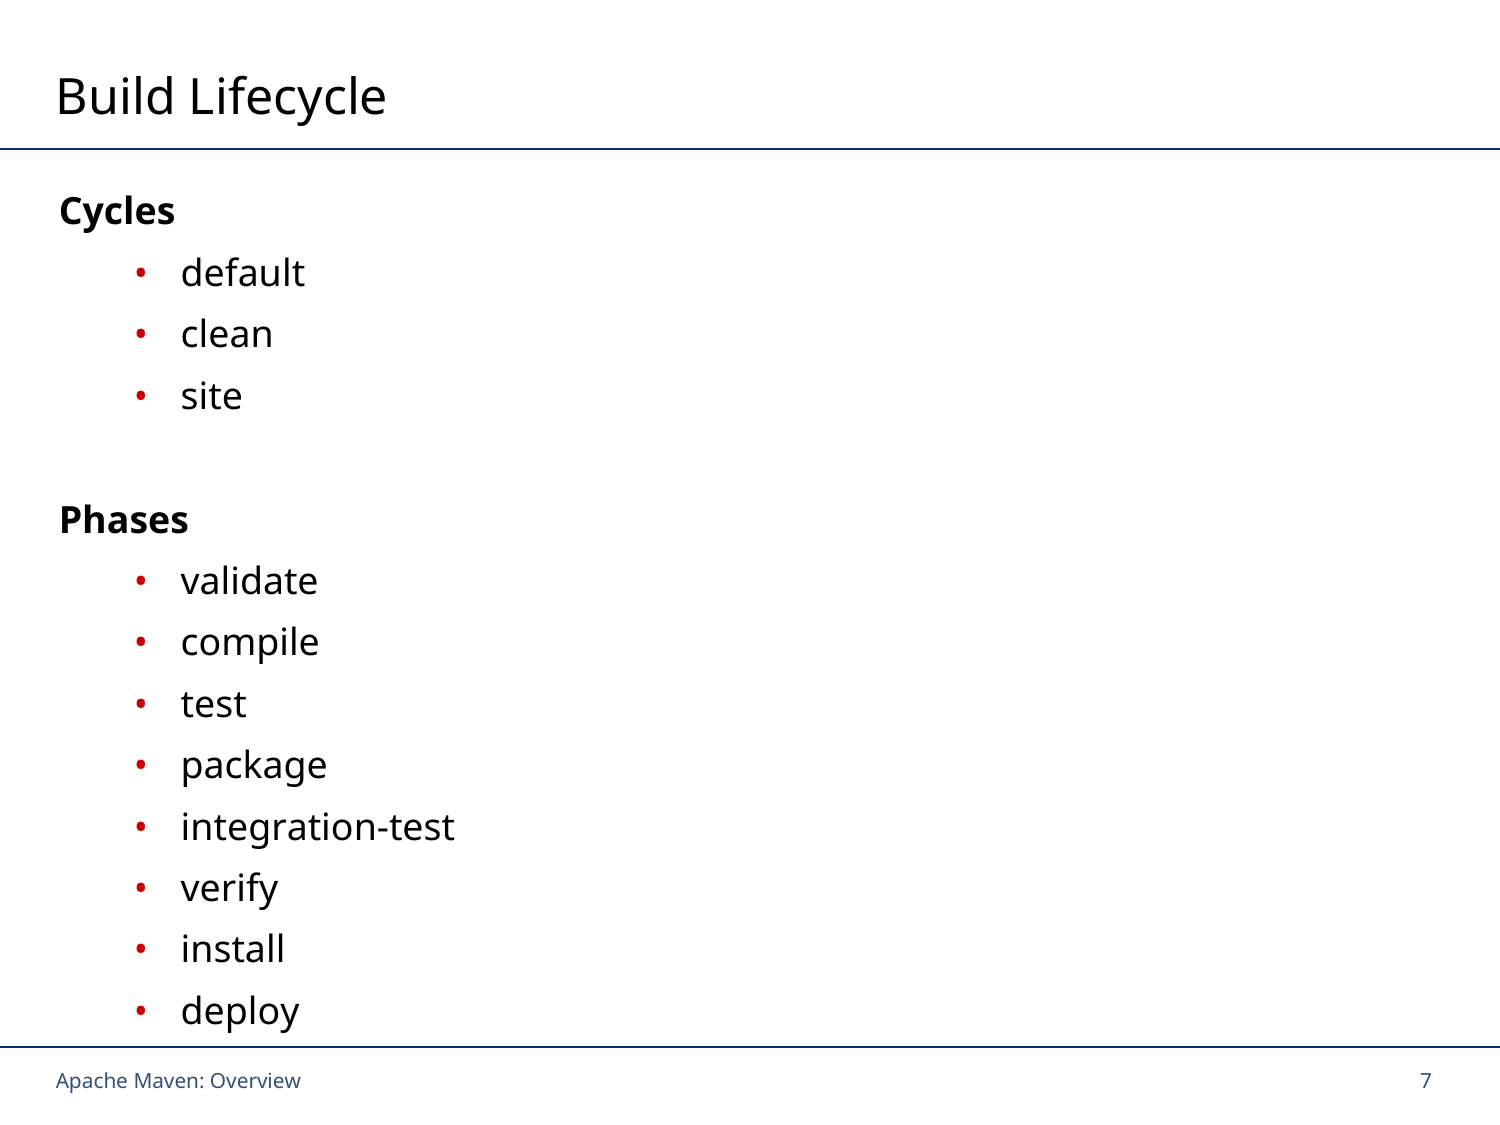

# Build Lifecycle
Cycles
default
clean
site
Phases
validate
compile
test
package
integration-test
verify
install
deploy
Apache Maven: Overview
7